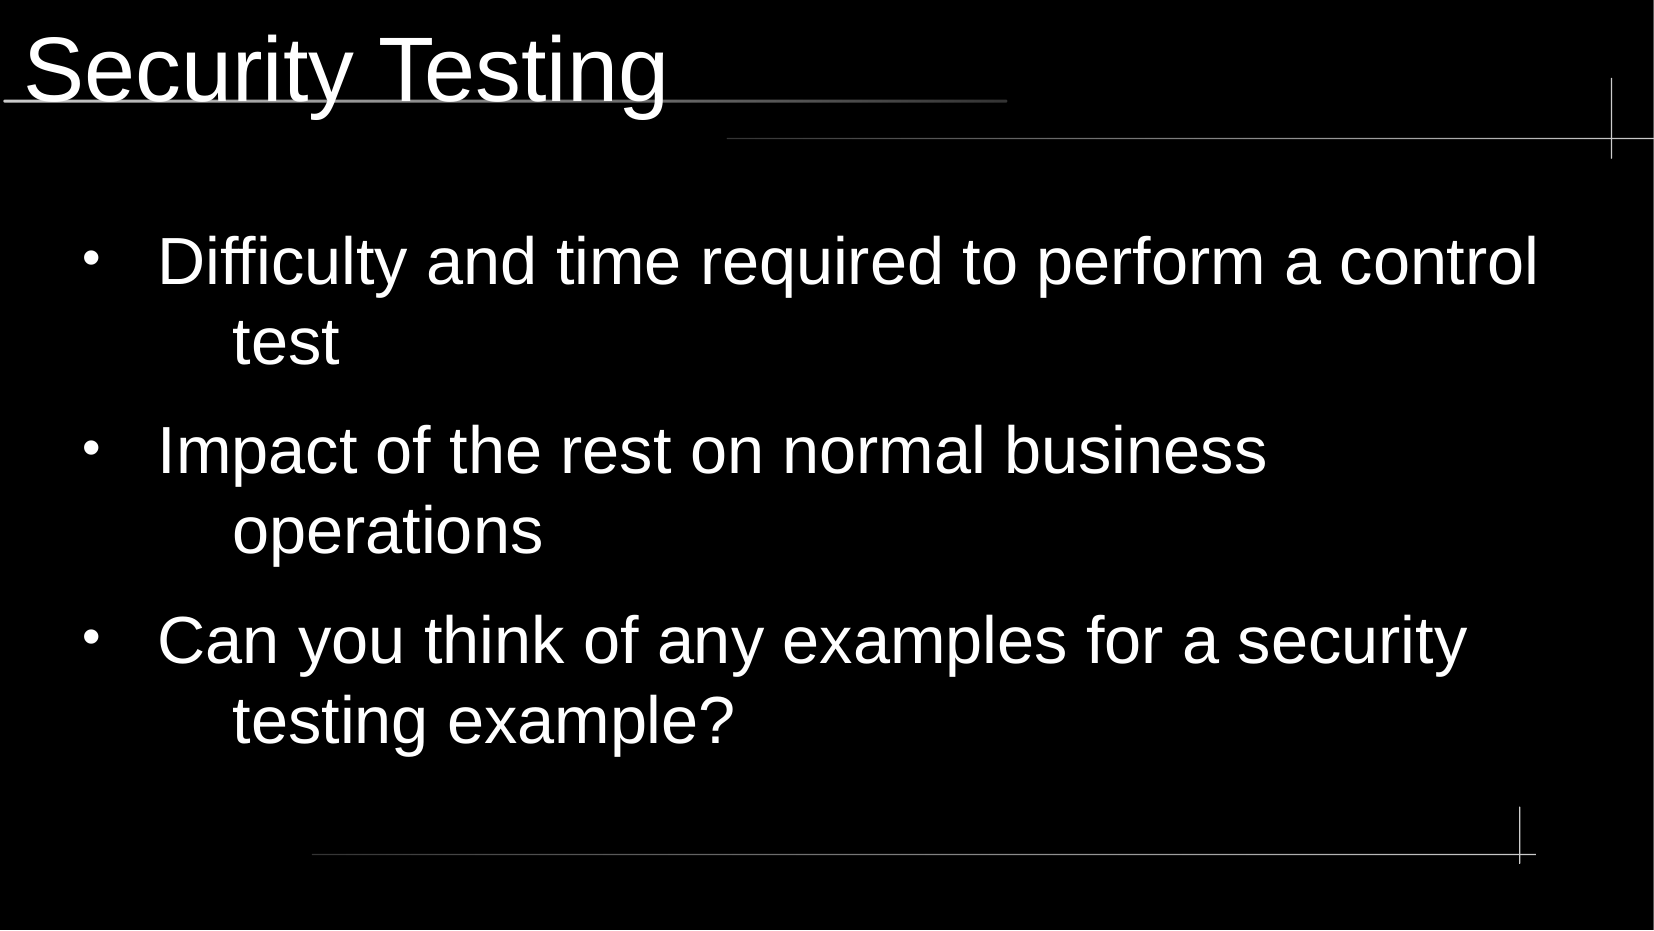

# Security Testing
Difficulty and time required to perform a control test
Impact of the rest on normal business operations
Can you think of any examples for a security testing example?